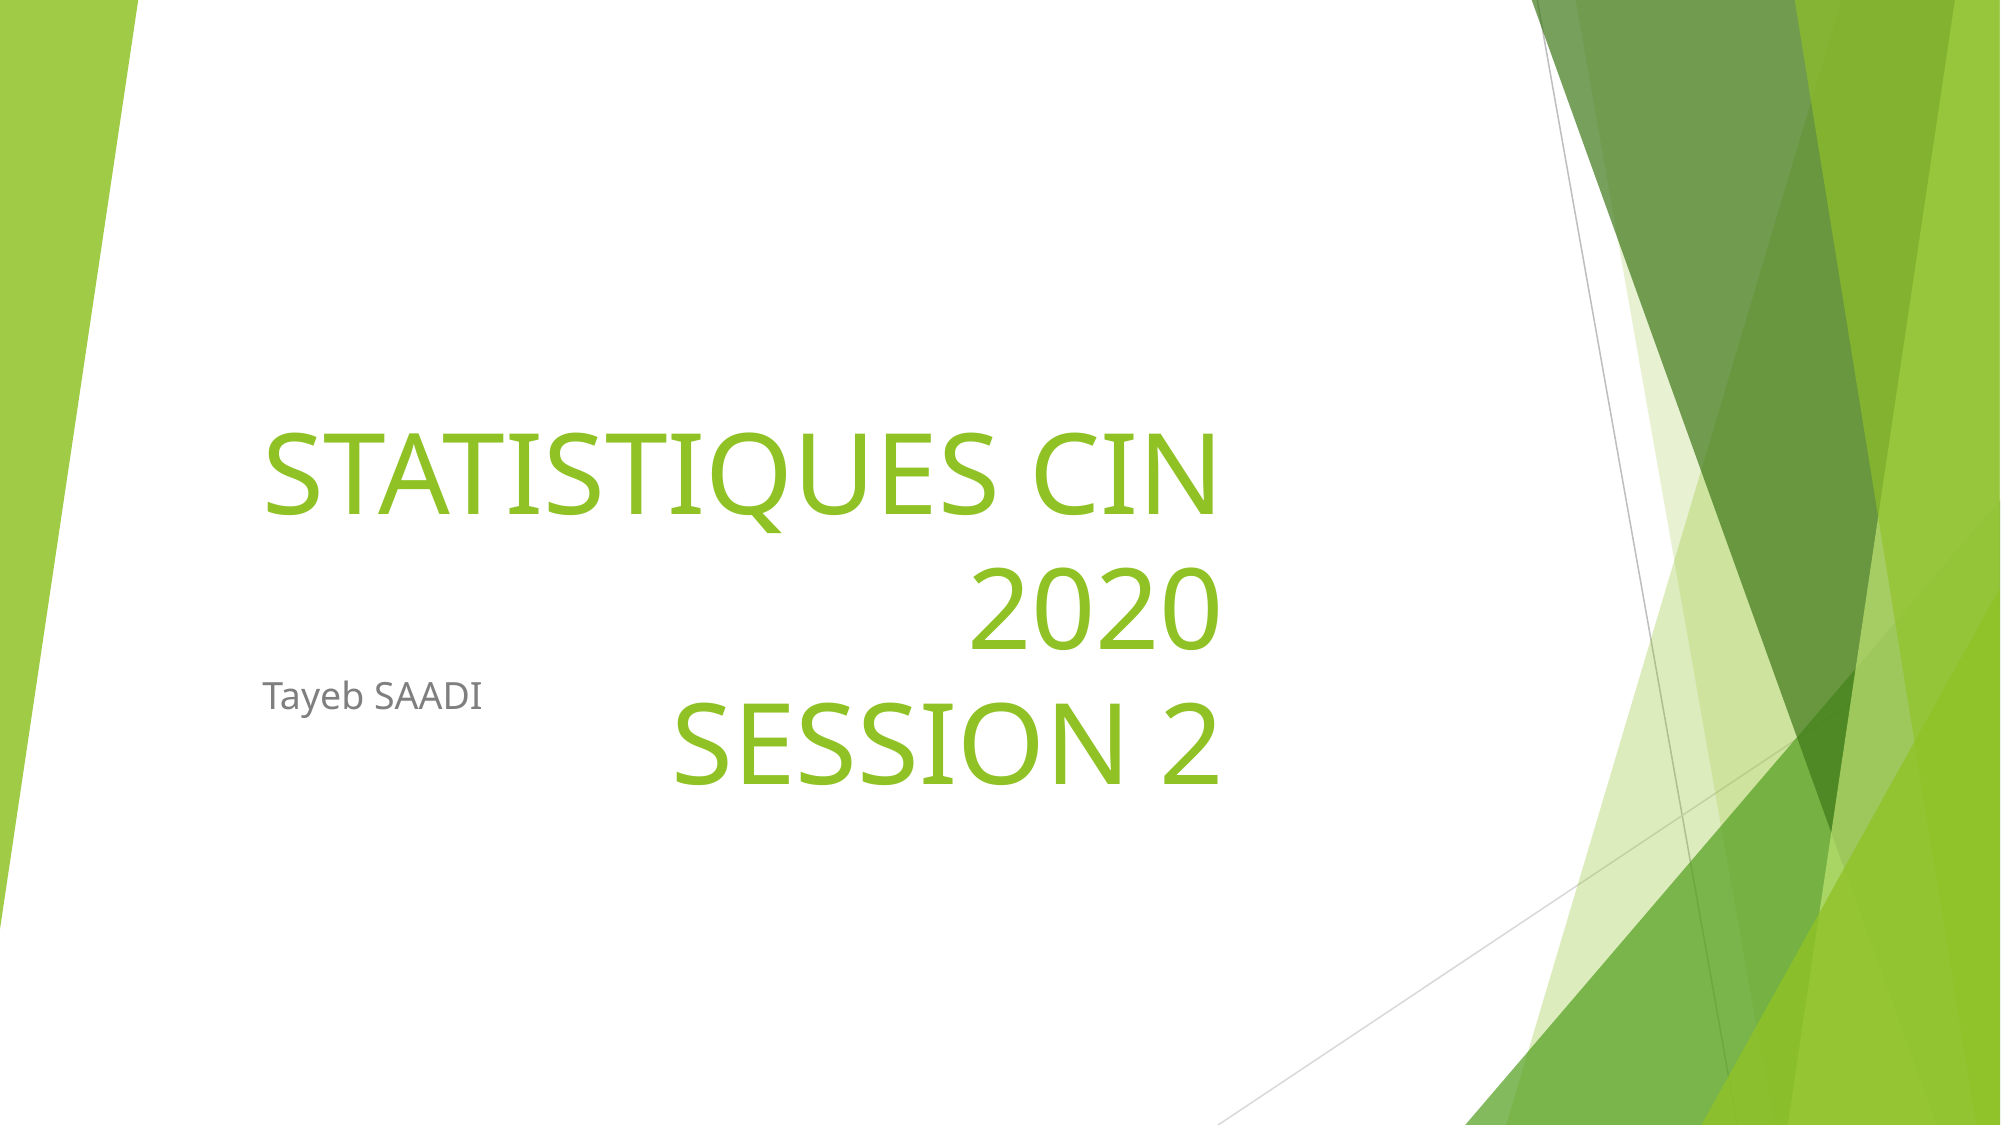

# STATISTIQUES CIN 2020 SESSION 2
Tayeb SAADI